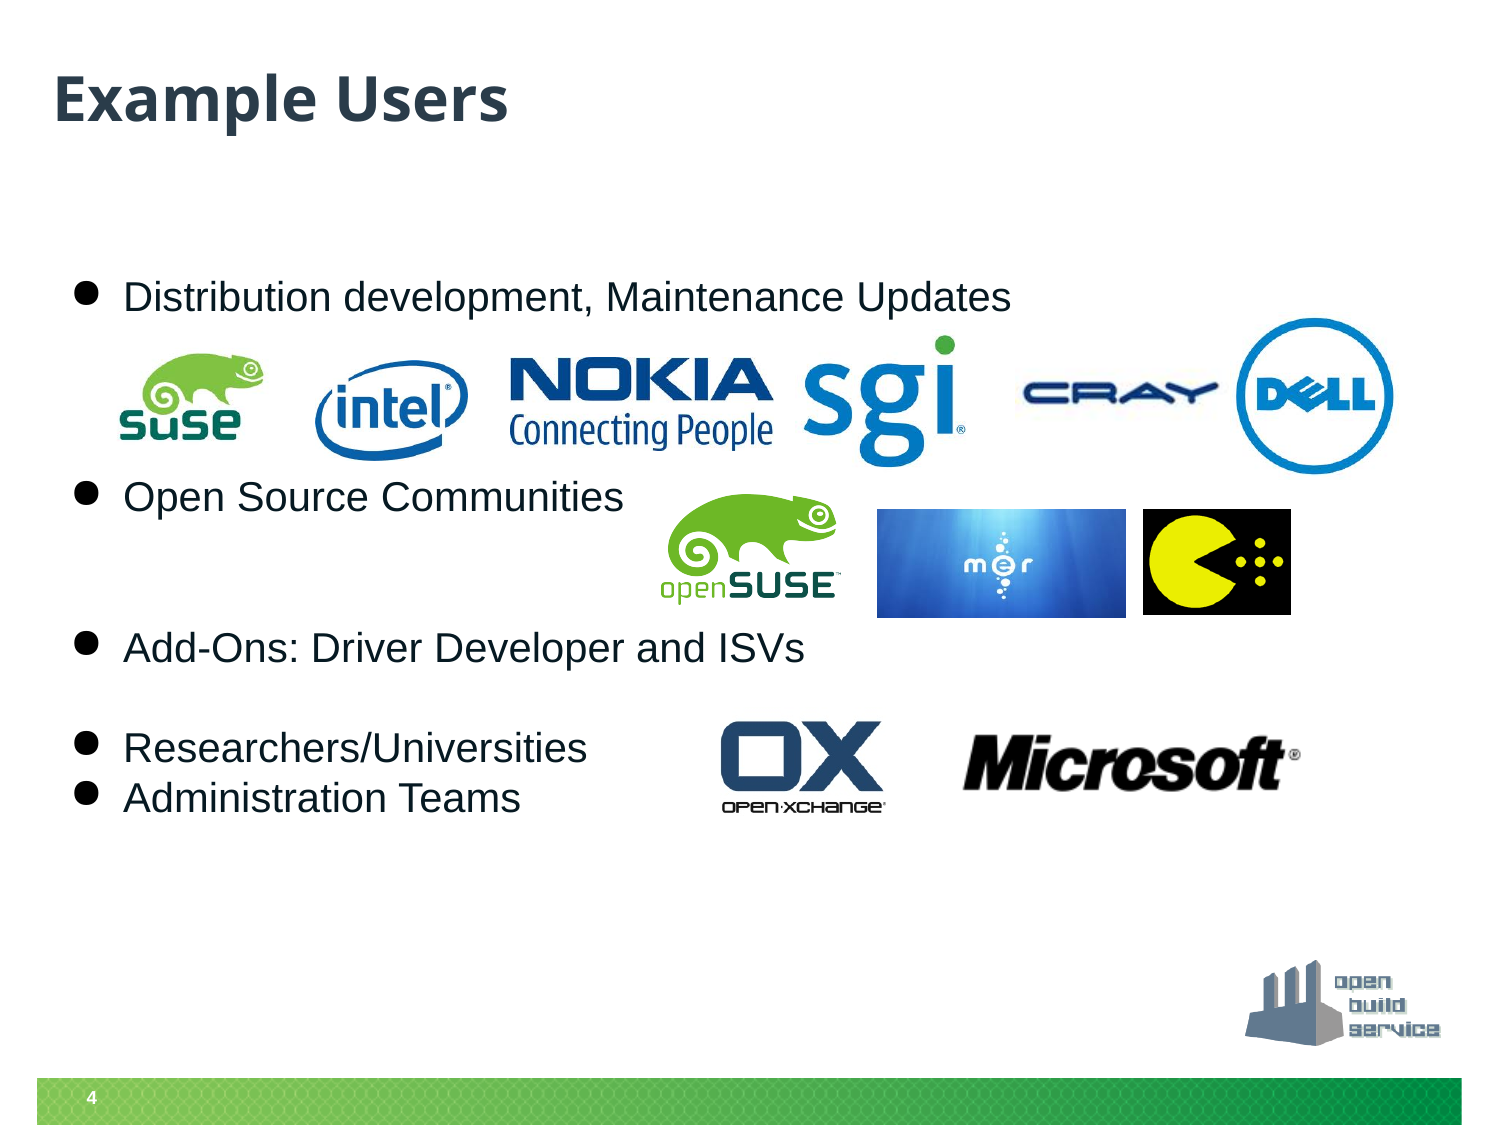

# Example Users
Distribution development, Maintenance Updates
Open Source Communities
Add-Ons: Driver Developer and ISVs
Researchers/Universities
Administration Teams